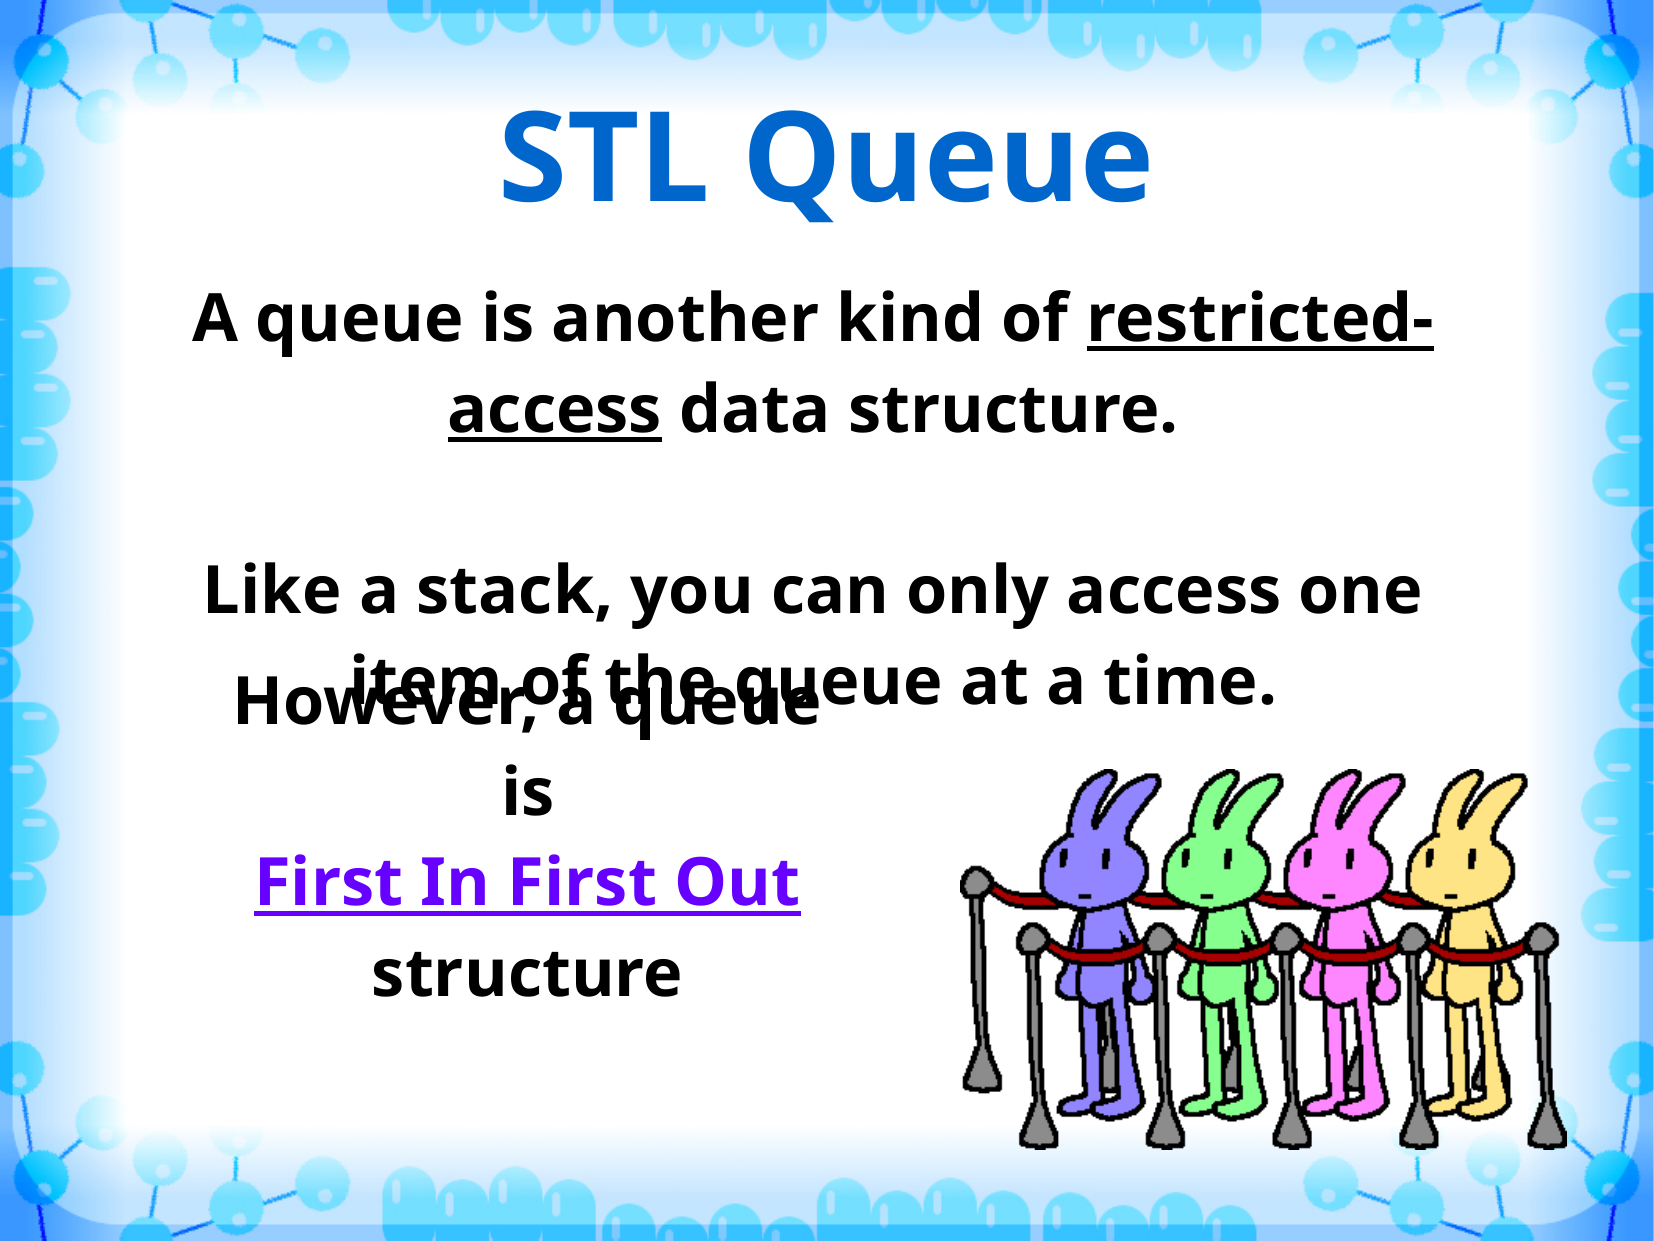

# STL Queue
A queue is another kind of restricted-access data structure.
Like a stack, you can only access one item of the queue at a time.
However, a queue is
First In First Out
structure